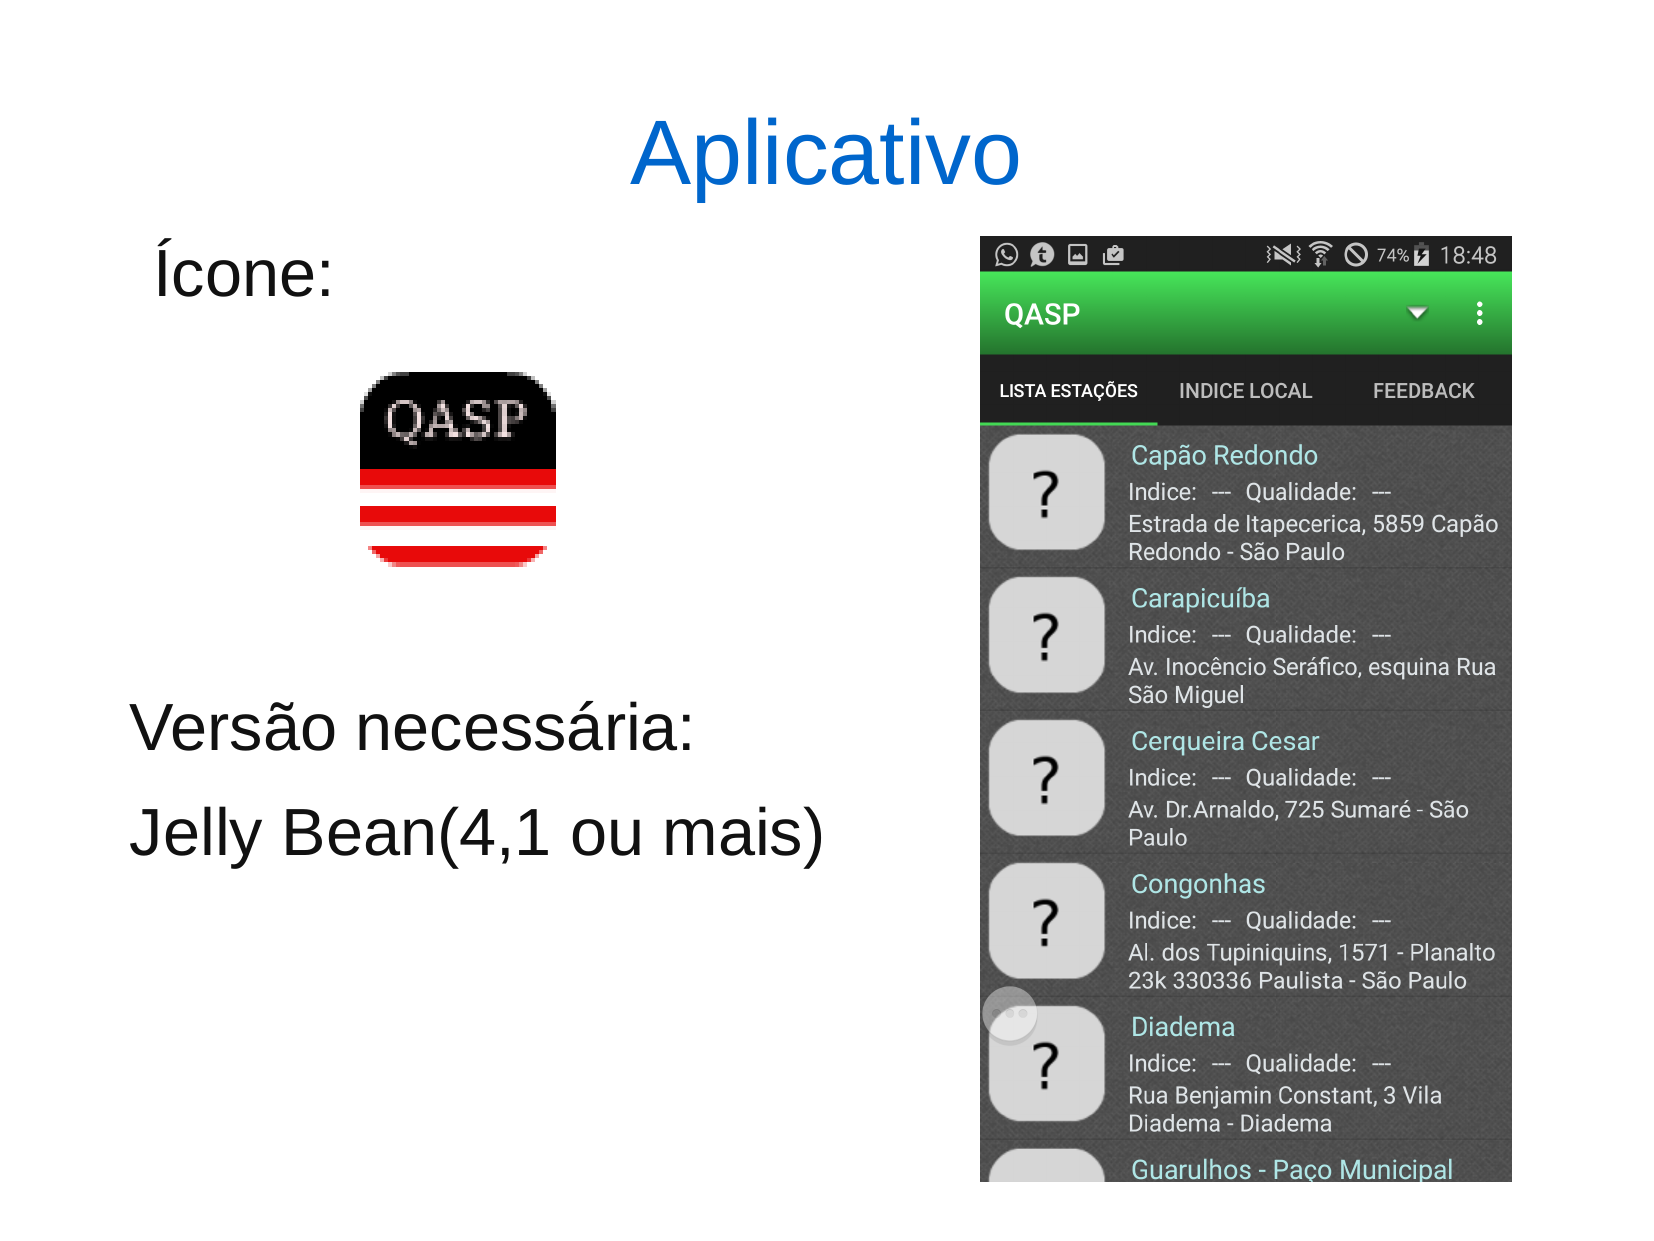

# Aplicativo
Ícone:
Versão necessária:
Jelly Bean(4,1 ou mais)